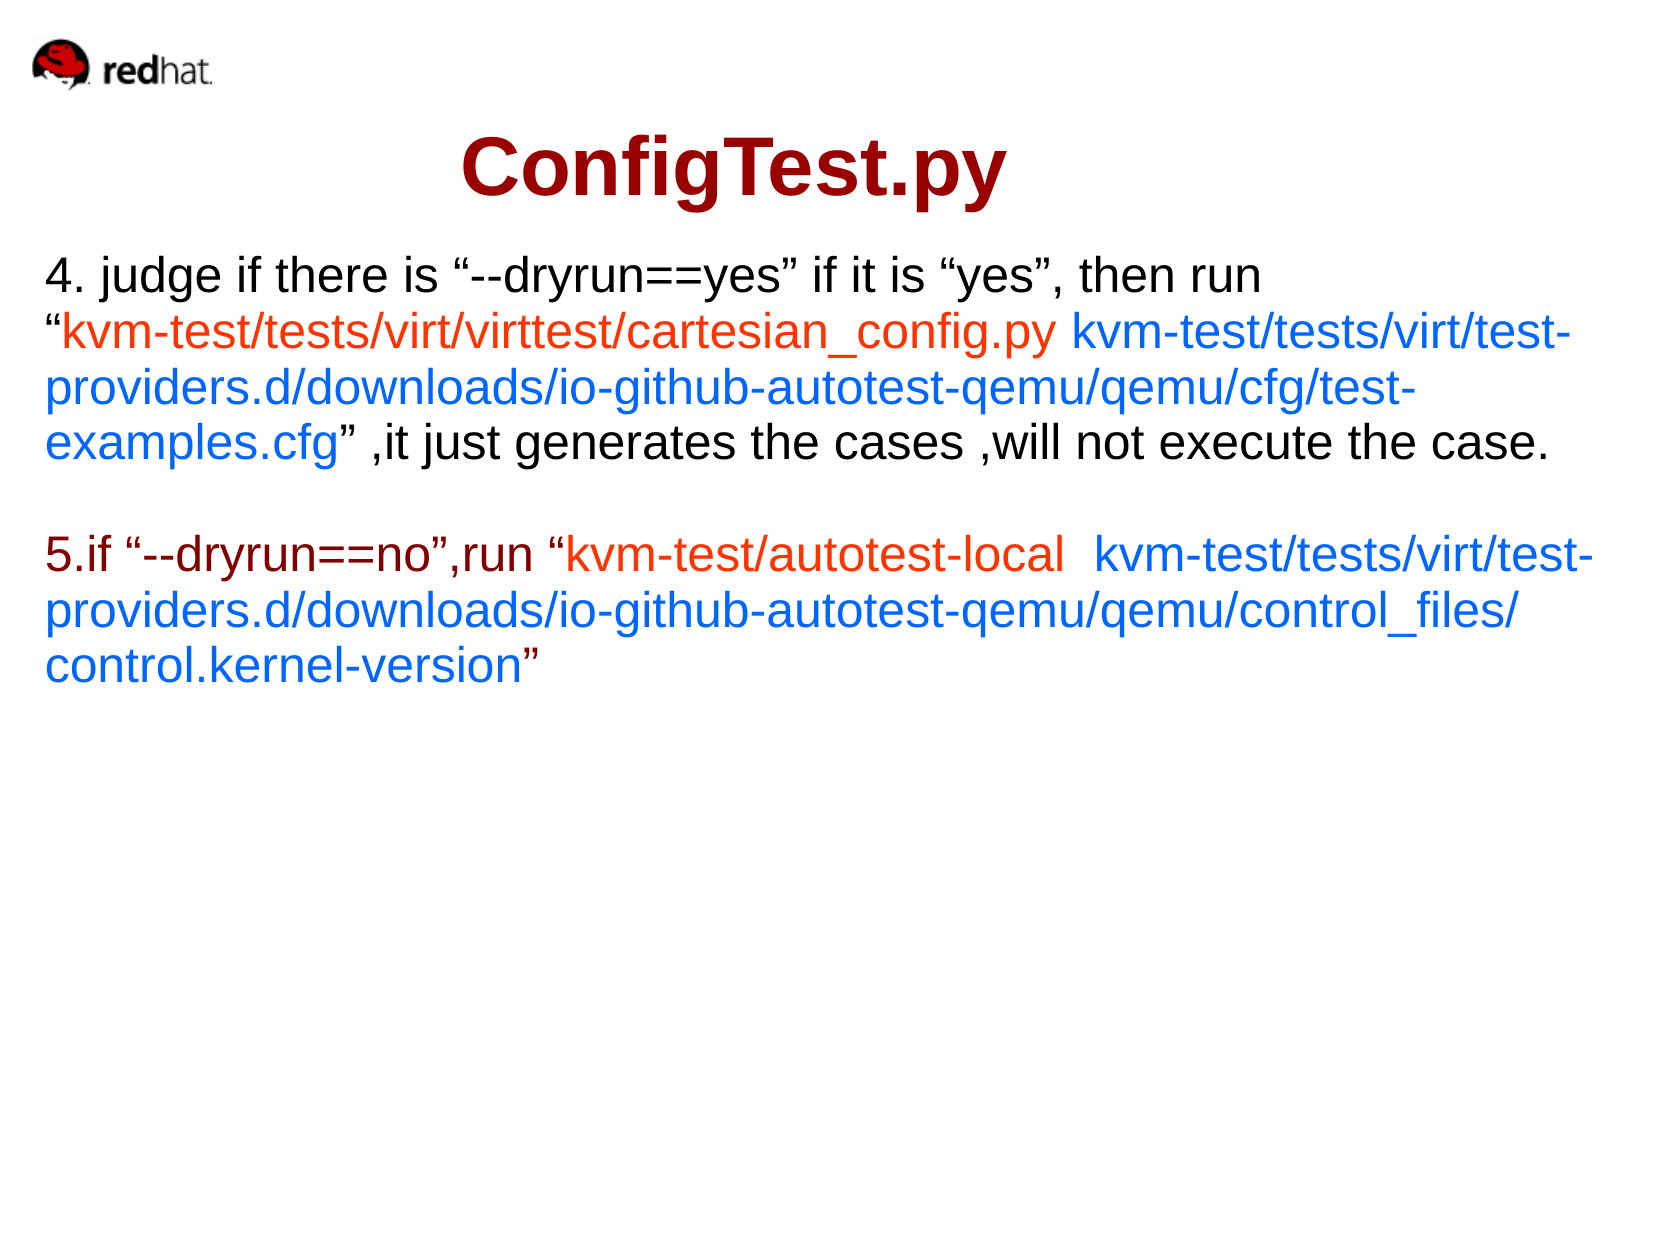

ConfigTest.py
4. judge if there is “--dryrun==yes” if it is “yes”, then run “kvm-test/tests/virt/virttest/cartesian_config.py kvm-test/tests/virt/test-providers.d/downloads/io-github-autotest-qemu/qemu/cfg/test-examples.cfg” ,it just generates the cases ,will not execute the case.
5.if “--dryrun==no”,run “kvm-test/autotest-local kvm-test/tests/virt/test-providers.d/downloads/io-github-autotest-qemu/qemu/control_files/control.kernel-version”